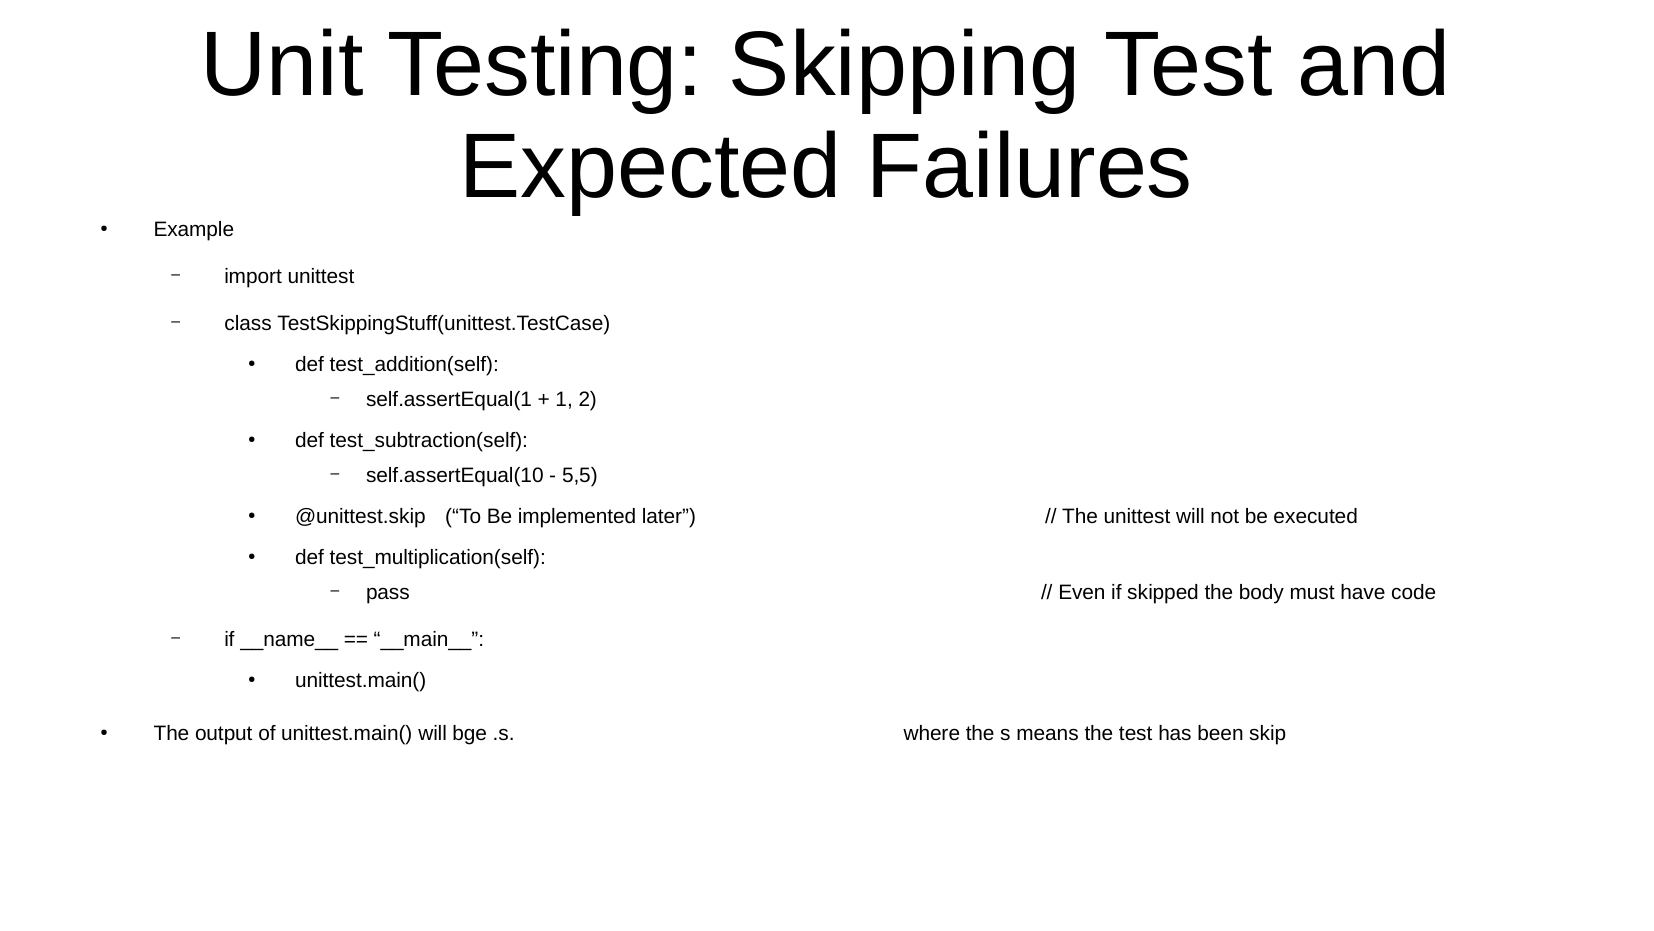

# Unit Testing: Skipping Test and Expected Failures
Example
import unittest
class TestSkippingStuff(unittest.TestCase)
def test_addition(self):
self.assertEqual(1 + 1, 2)
def test_subtraction(self):
self.assertEqual(10 - 5,5)
@unittest.skip	(“To Be implemented later”)					// The unittest will not be executed
def test_multiplication(self):
pass									// Even if skipped the body must have code
if __name__ == “__main__”:
unittest.main()
The output of unittest.main() will bge .s.						where the s means the test has been skip